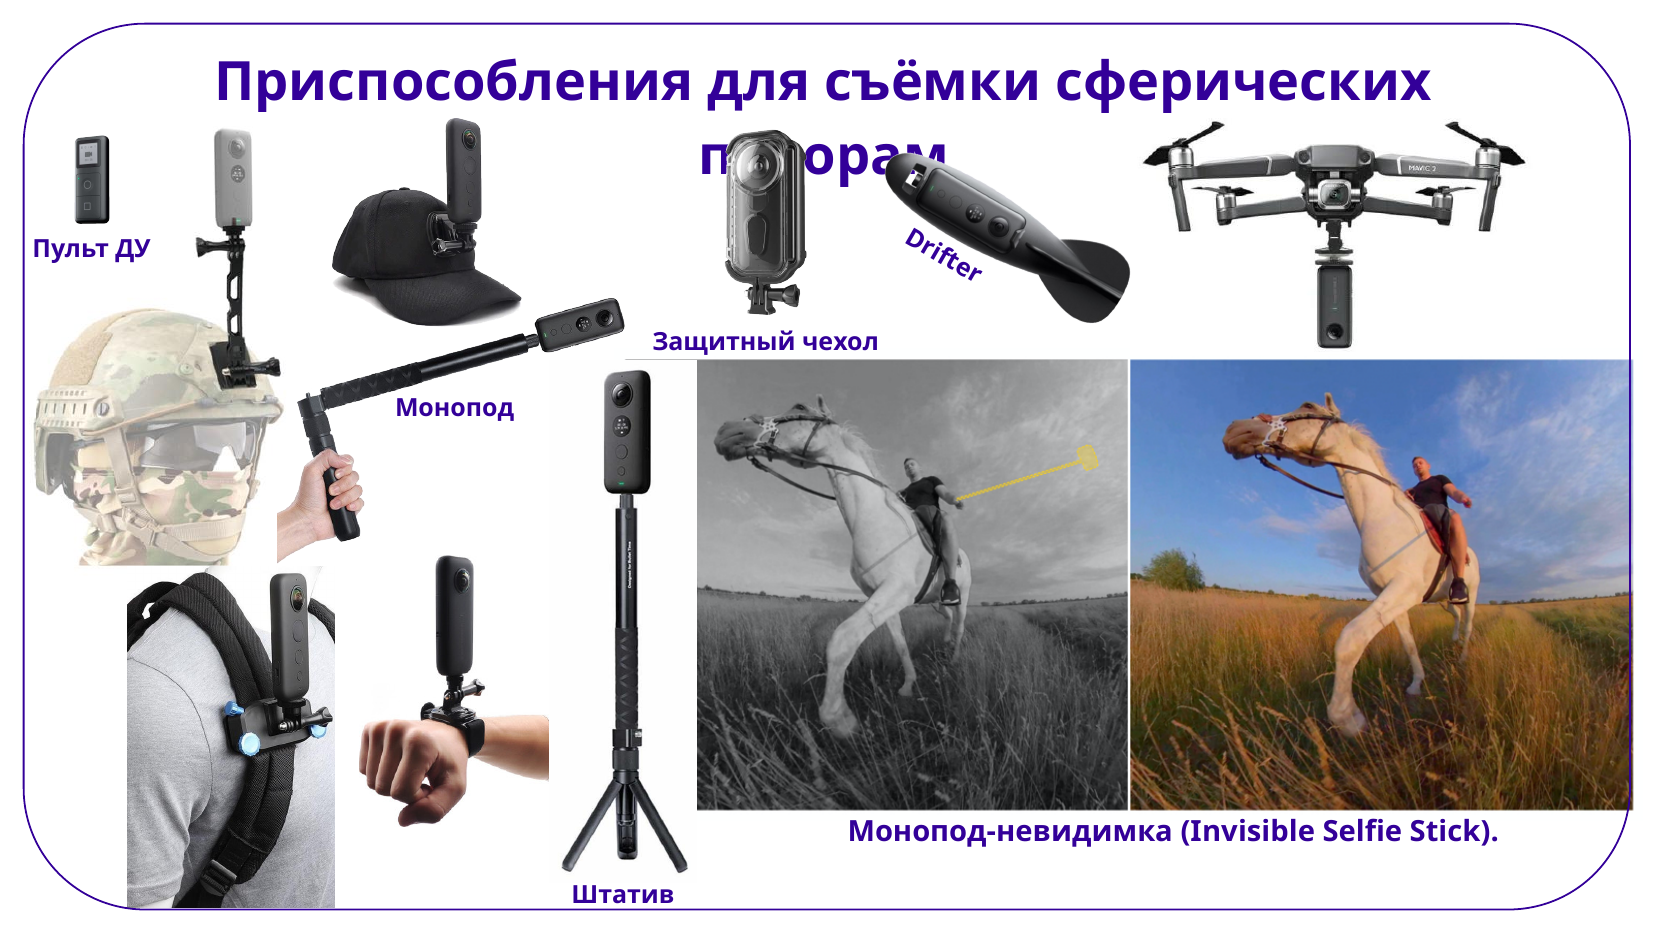

Приспособления для съёмки сферических панорам
Защитный чехол
Пульт ДУ
Drifter
Монопод
Штатив
Монопод-невидимка (Invisible Selfie Stick).